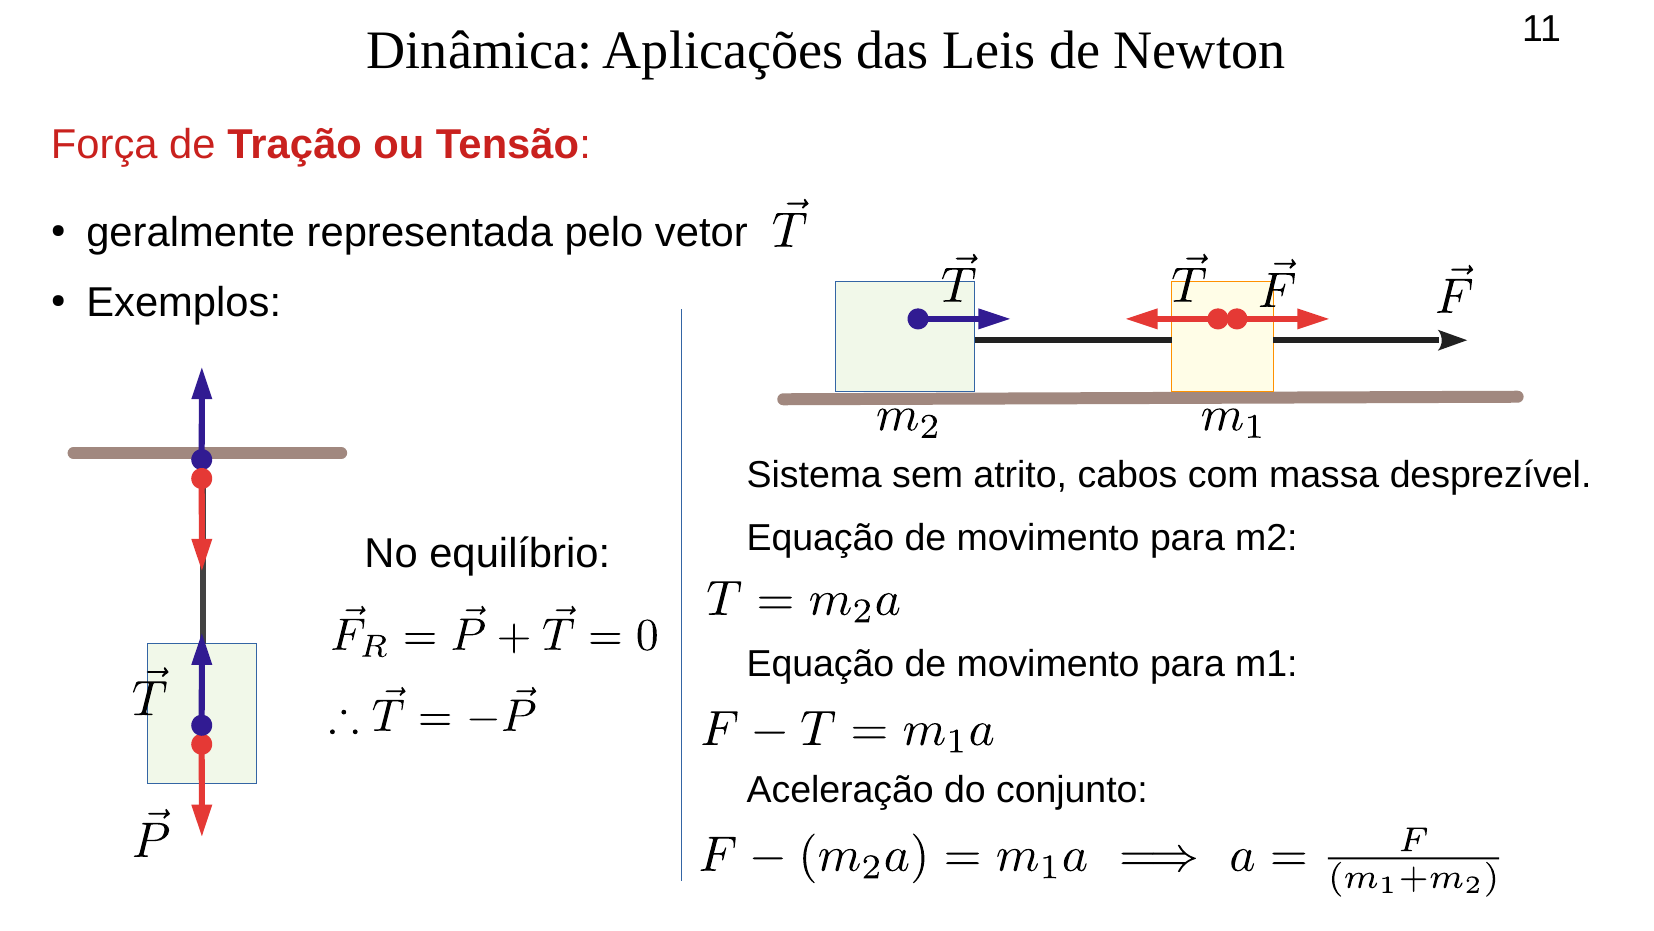

Dinâmica: Aplicações das Leis de Newton
Força de Tração ou Tensão:
geralmente representada pelo vetor
Exemplos:
Sistema sem atrito, cabos com massa desprezível.
Equação de movimento para m2:
Equação de movimento para m1:
Aceleração do conjunto:
No equilíbrio: